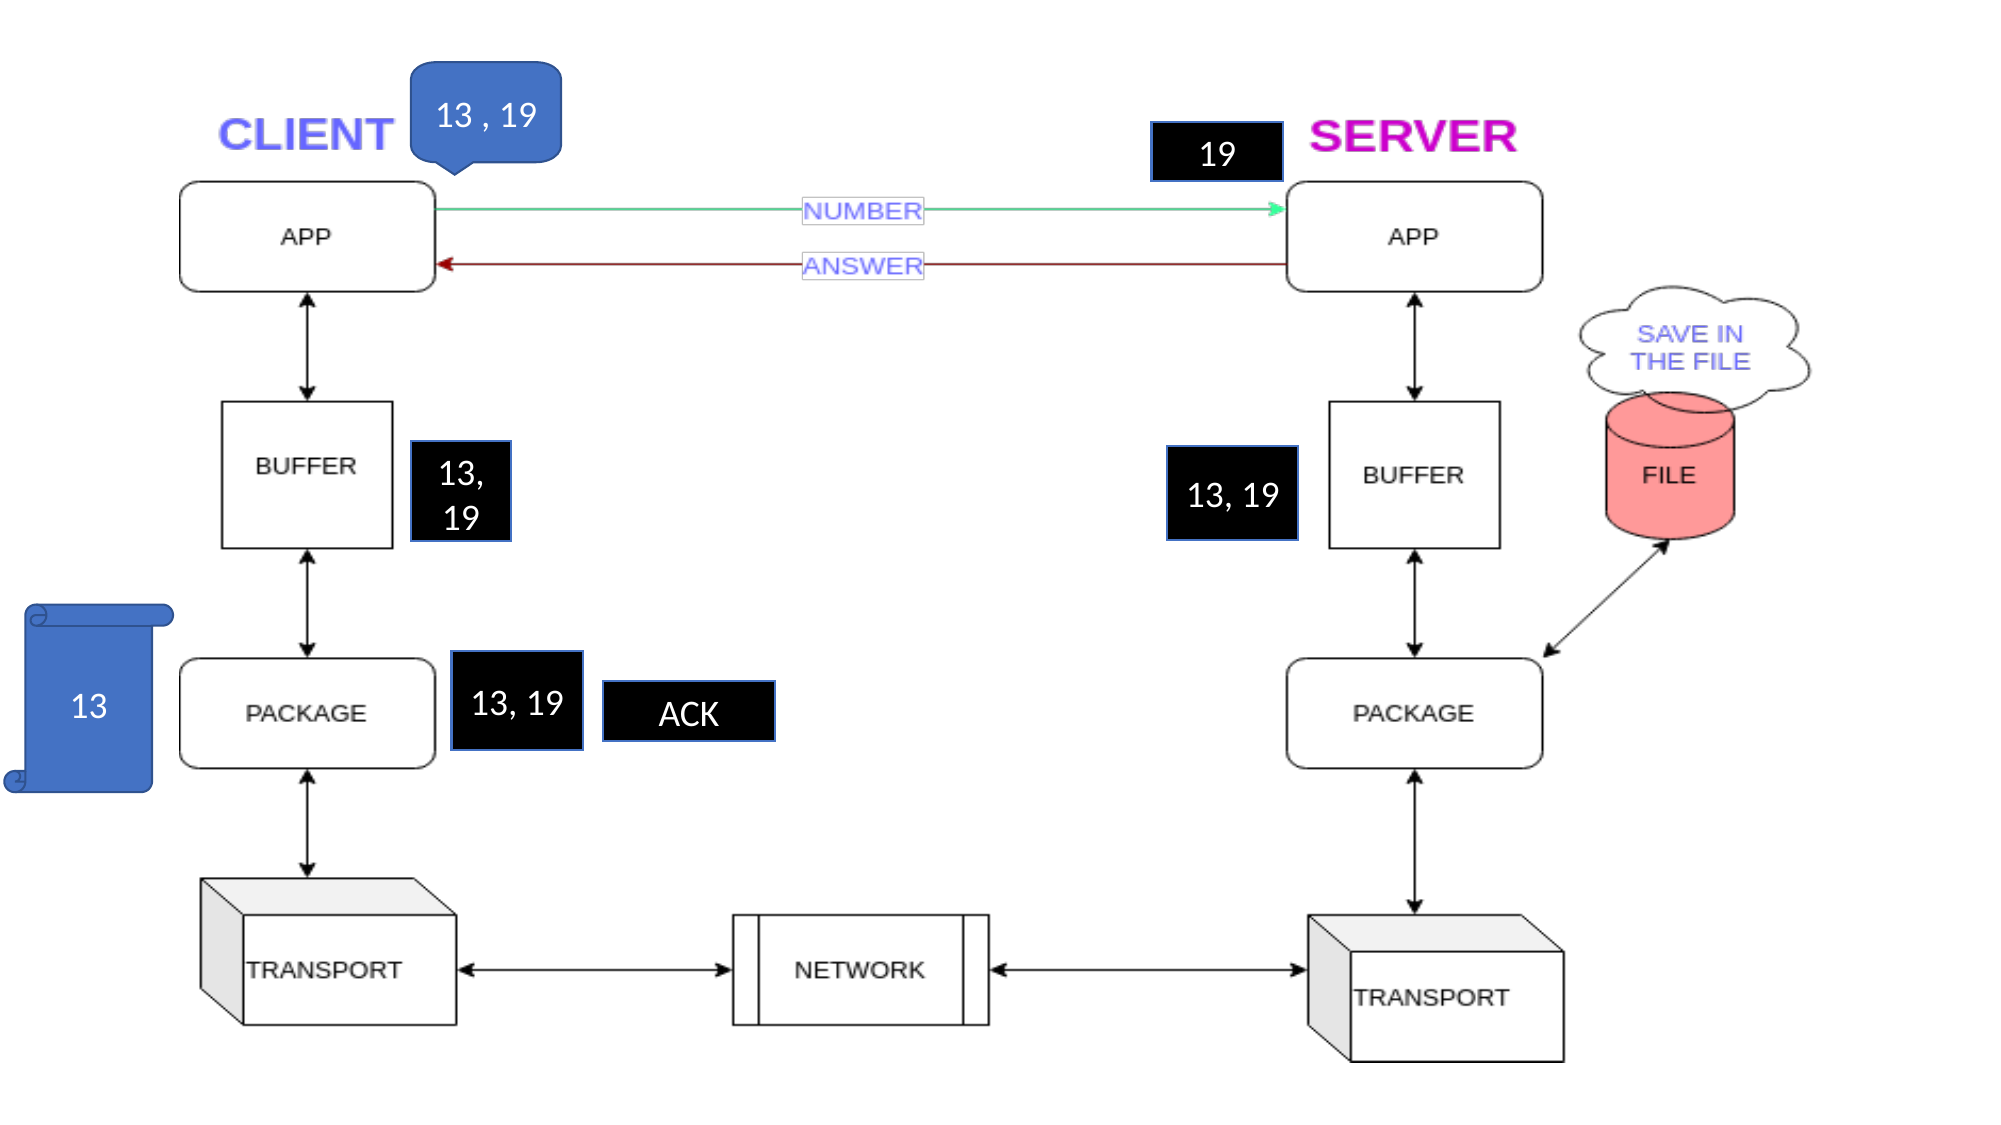

13 , 19
19
13, 19
13, 19
13
13, 19
ACK